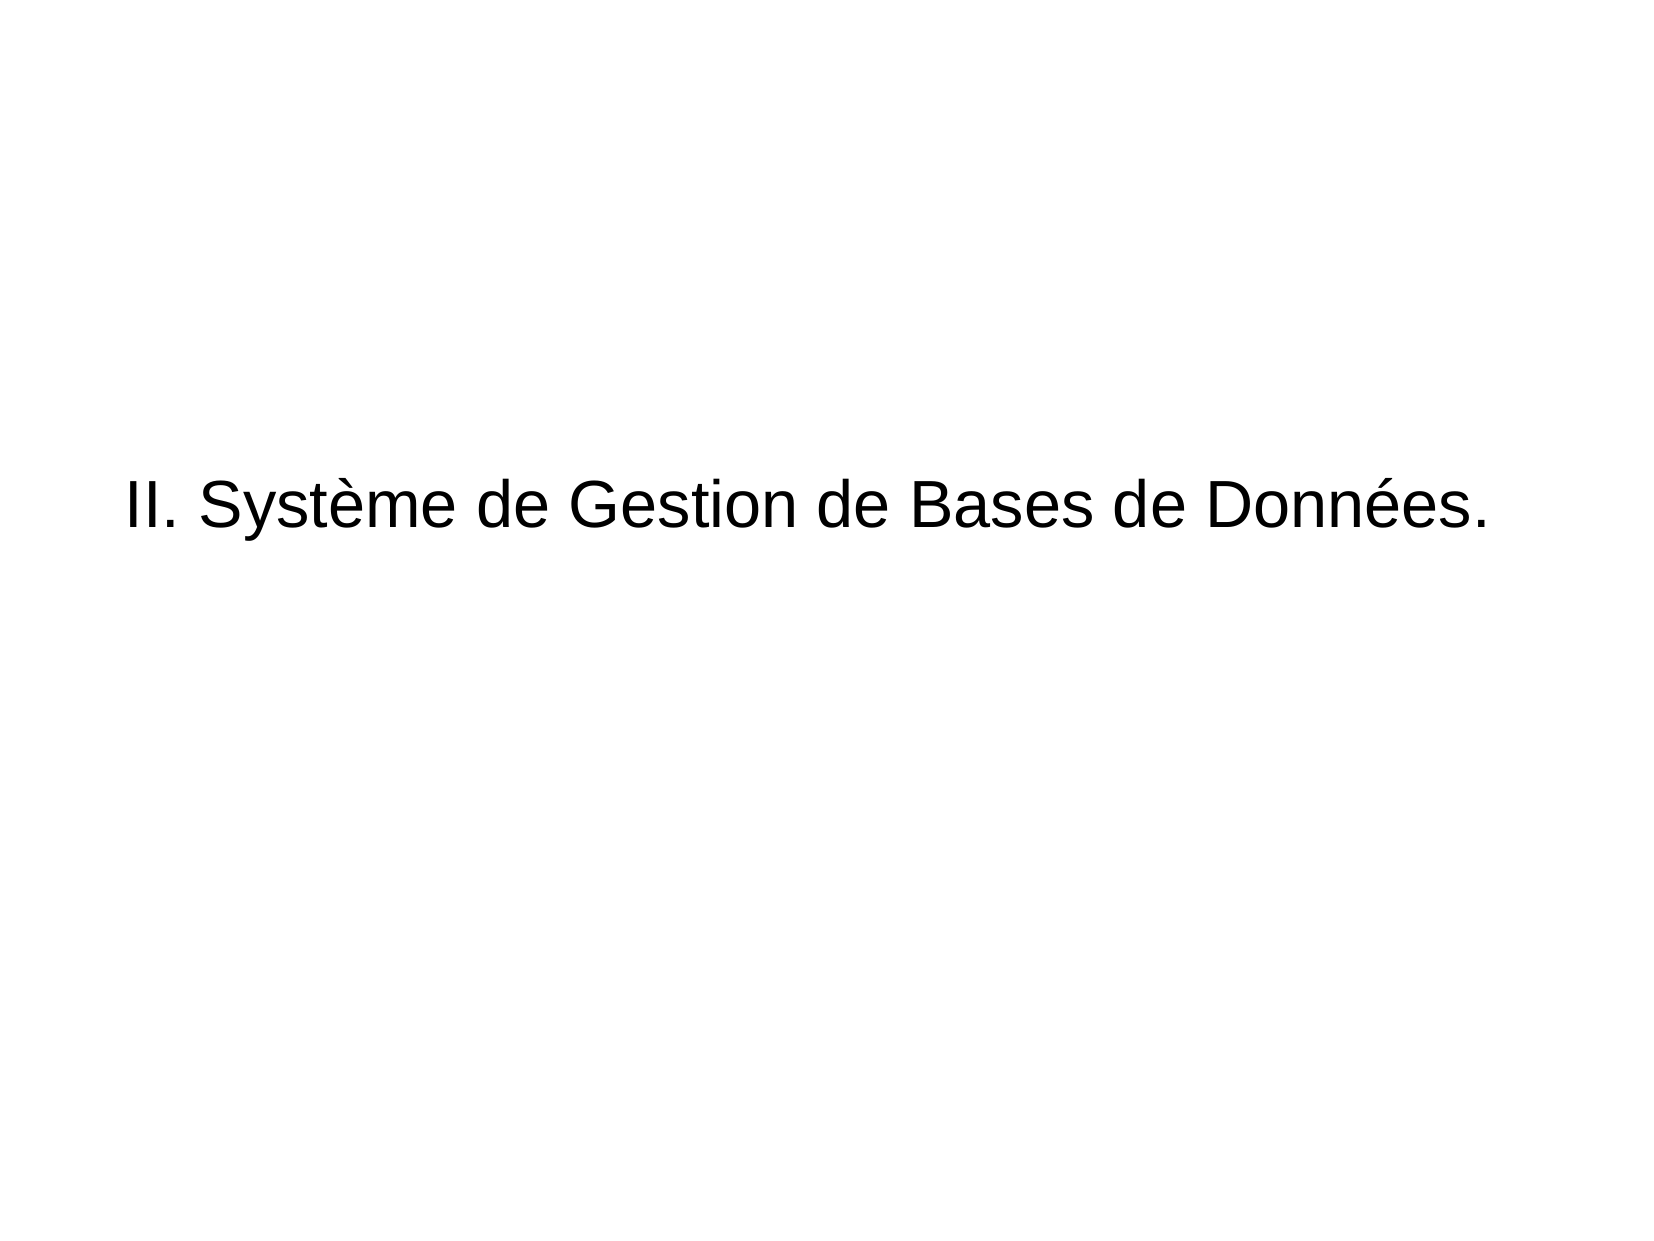

# II. Système de Gestion de Bases de Données.